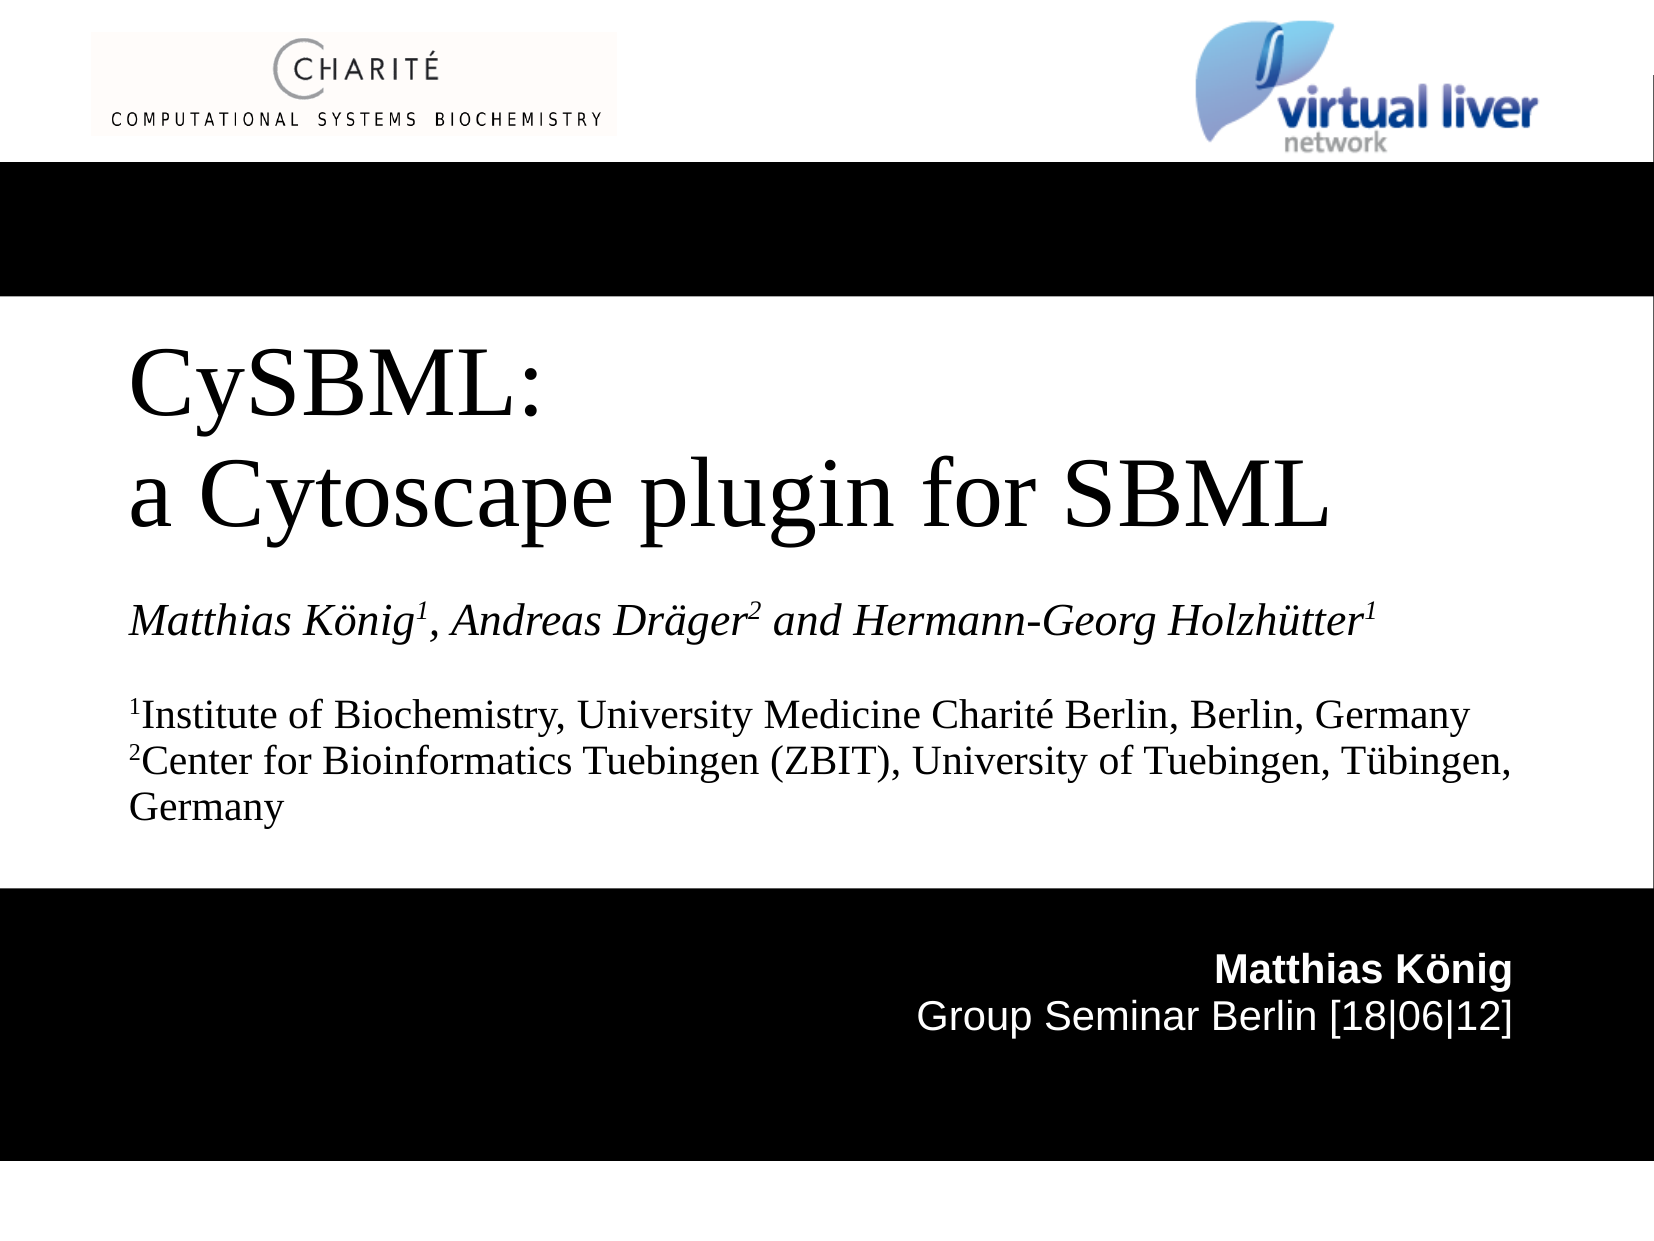

# CySBML: a Cytoscape plugin for SBML Matthias König1, Andreas Dräger2 and Hermann-Georg Holzhütter1 1Institute of Biochemistry, University Medicine Charité Berlin, Berlin, Germany 2Center for Bioinformatics Tuebingen (ZBIT), University of Tuebingen, Tübingen, Germany
Matthias König
Group Seminar Berlin [18|06|12]